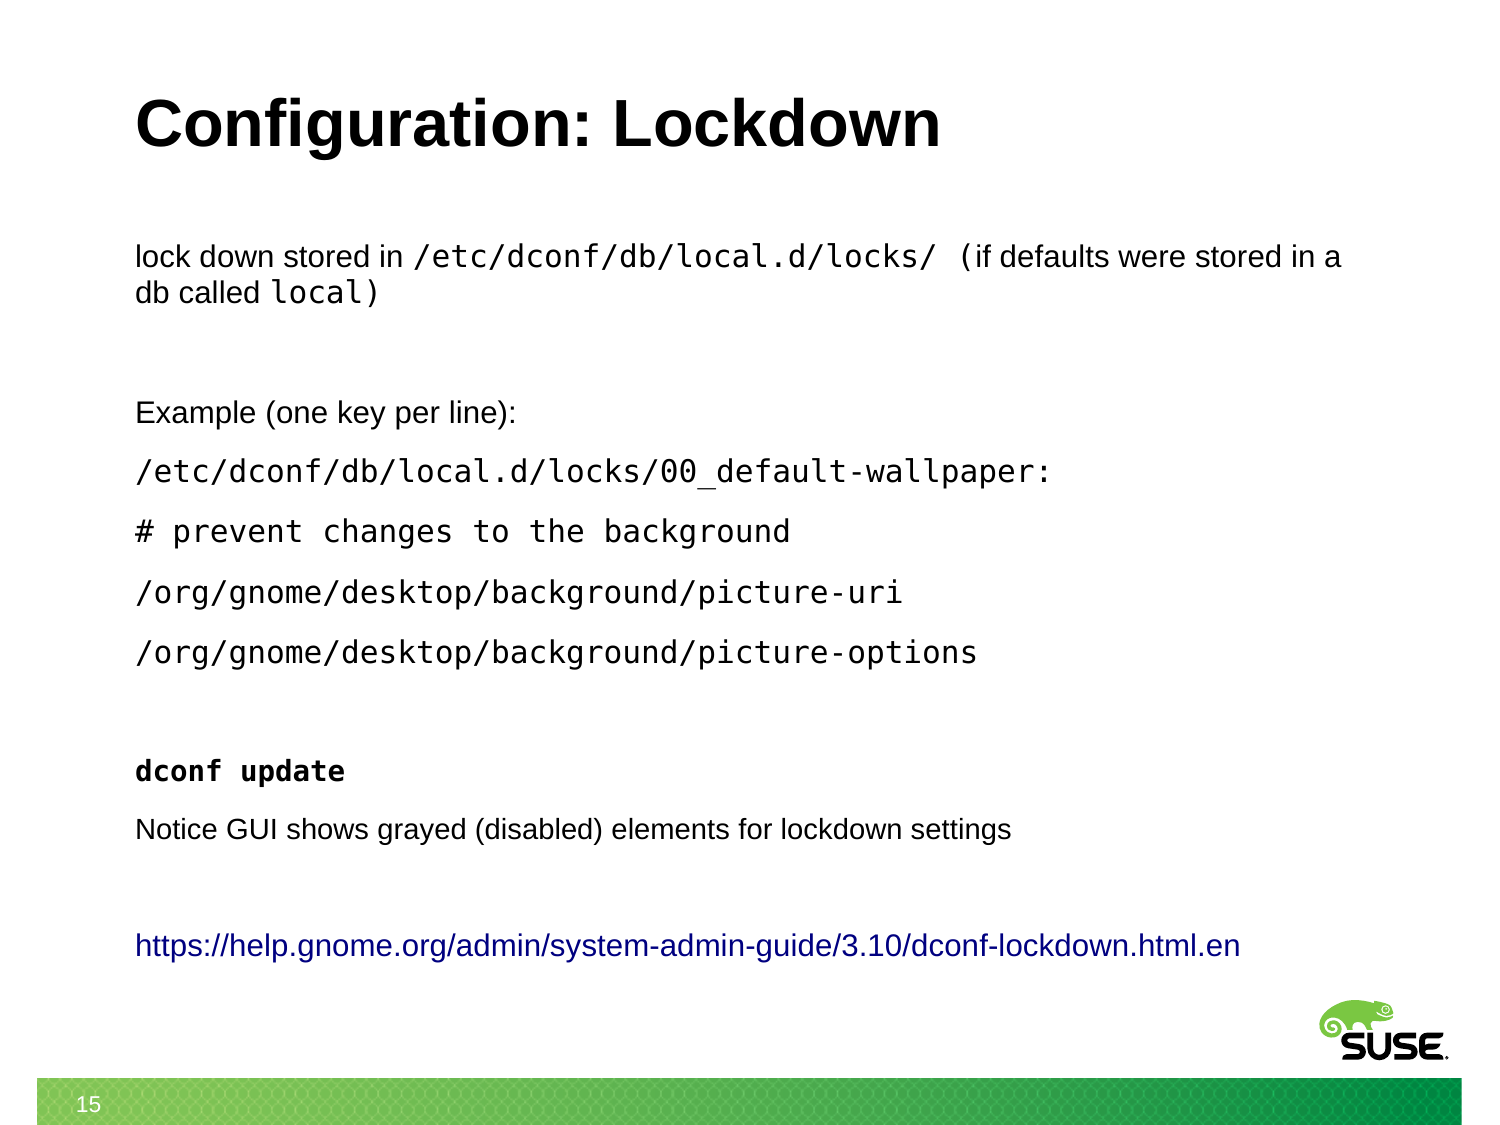

# Configuration: Lockdown
lock down stored in /etc/dconf/db/local.d/locks/ (if defaults were stored in a db called local)
Example (one key per line):
/etc/dconf/db/local.d/locks/00_default-wallpaper:
# prevent changes to the background
/org/gnome/desktop/background/picture-uri
/org/gnome/desktop/background/picture-options
dconf update
Notice GUI shows grayed (disabled) elements for lockdown settings
https://help.gnome.org/admin/system-admin-guide/3.10/dconf-lockdown.html.en